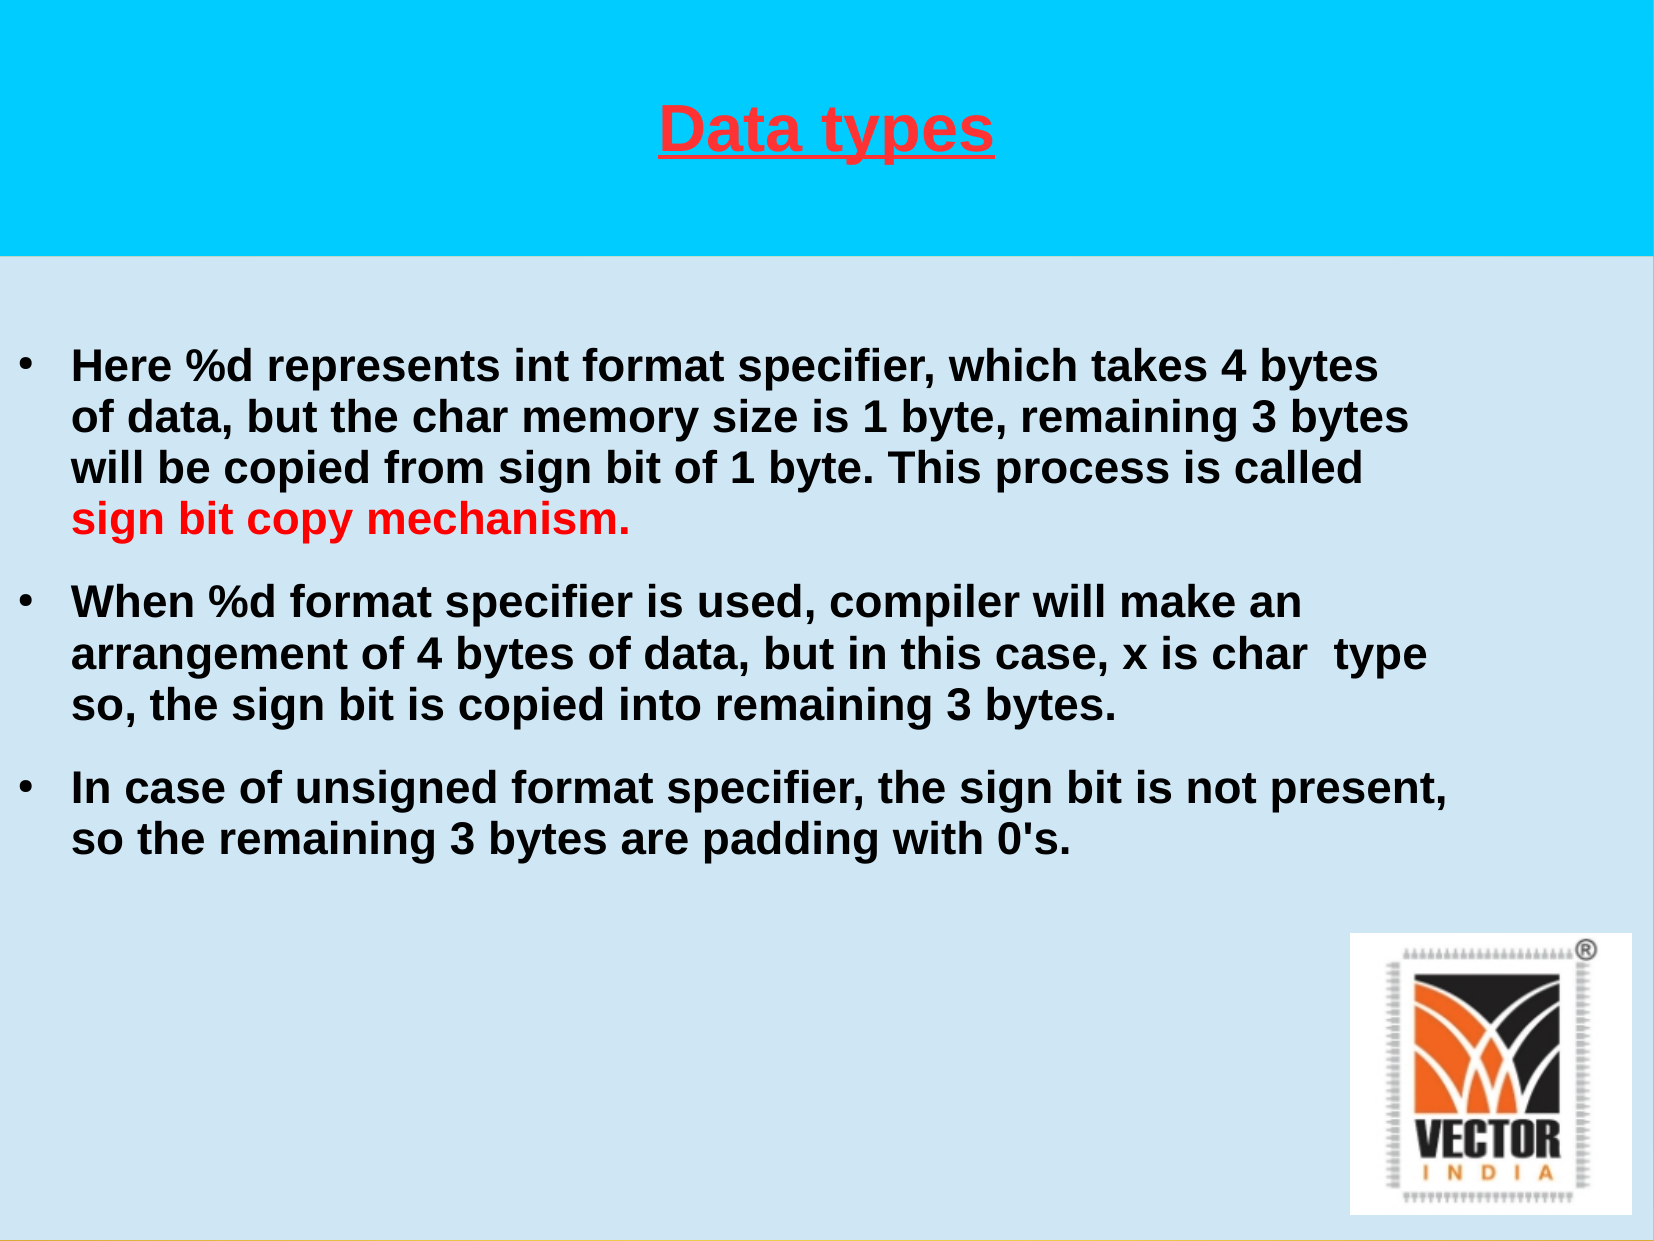

# Data types
Here %d represents int format specifier, which takes 4 bytes of data, but the char memory size is 1 byte, remaining 3 bytes will be copied from sign bit of 1 byte. This process is called sign bit copy mechanism.
When %d format specifier is used, compiler will make an arrangement of 4 bytes of data, but in this case, x is char type so, the sign bit is copied into remaining 3 bytes.
In case of unsigned format specifier, the sign bit is not present, so the remaining 3 bytes are padding with 0's.